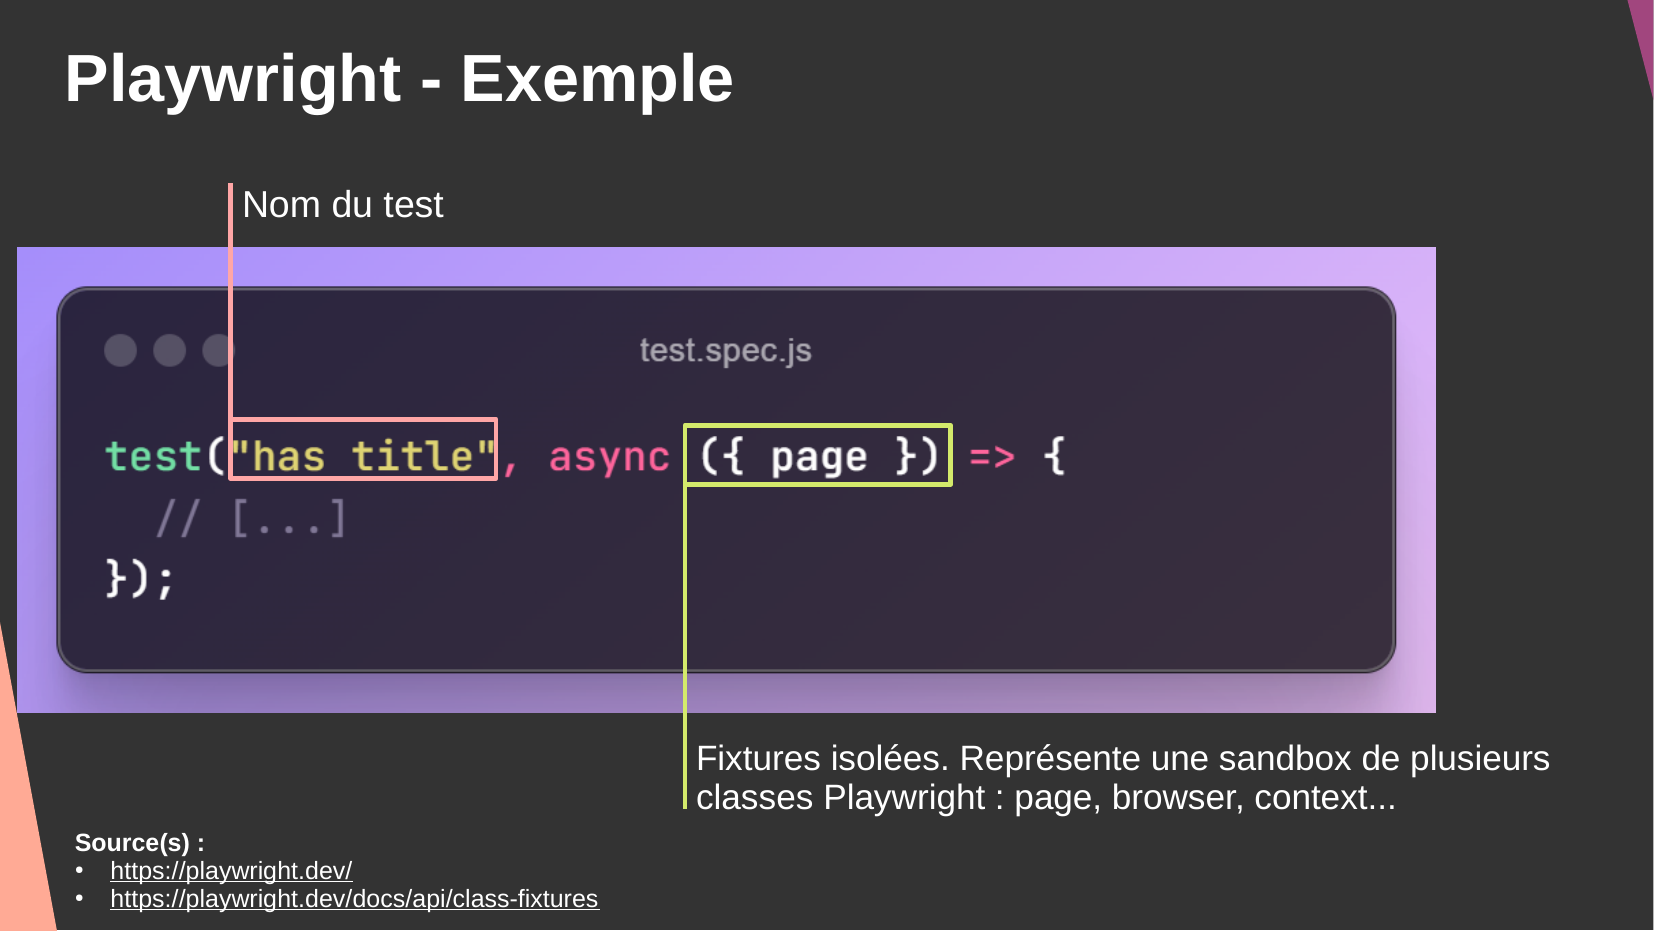

# Playwright - Exemple
Nom du test
Fixtures isolées. Représente une sandbox de plusieurs classes Playwright : page, browser, context...
Source(s) :
https://playwright.dev/
https://playwright.dev/docs/api/class-fixtures